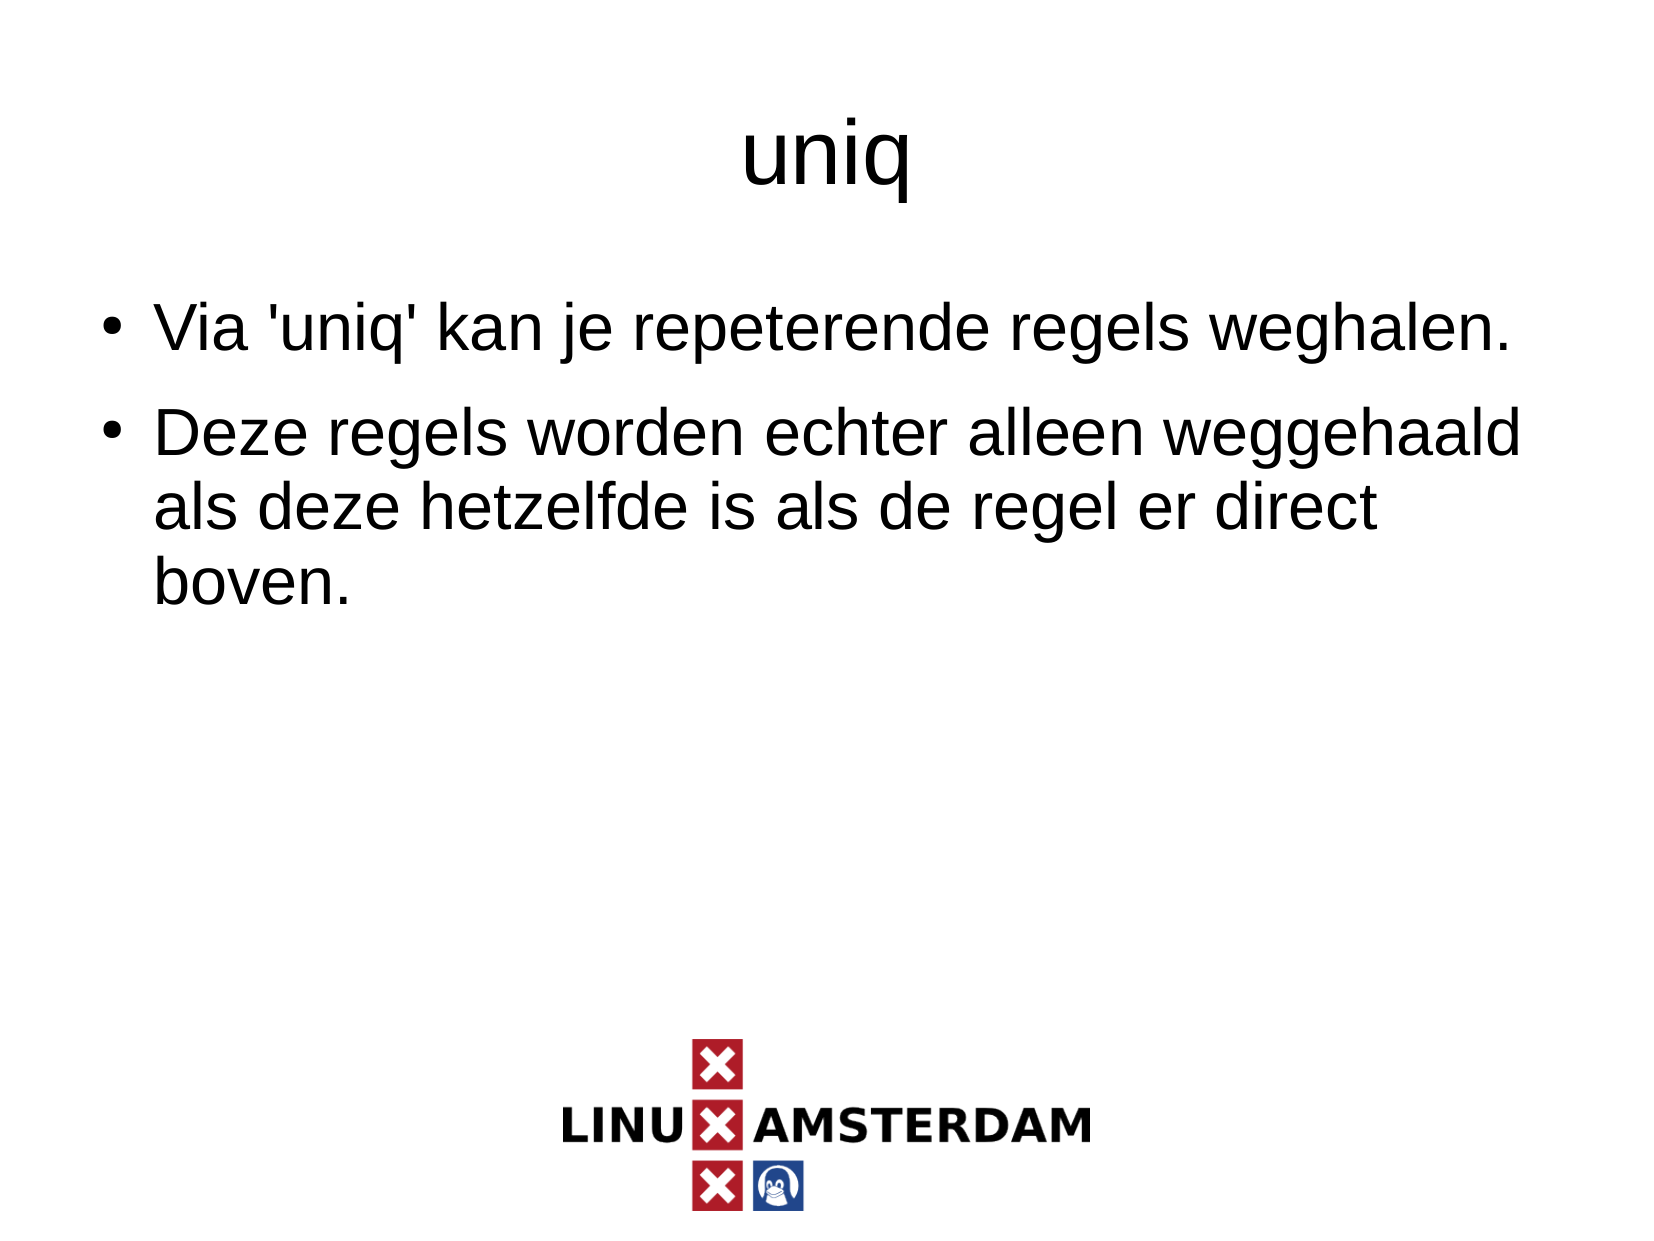

# uniq
Via 'uniq' kan je repeterende regels weghalen.
Deze regels worden echter alleen weggehaald als deze hetzelfde is als de regel er direct boven.